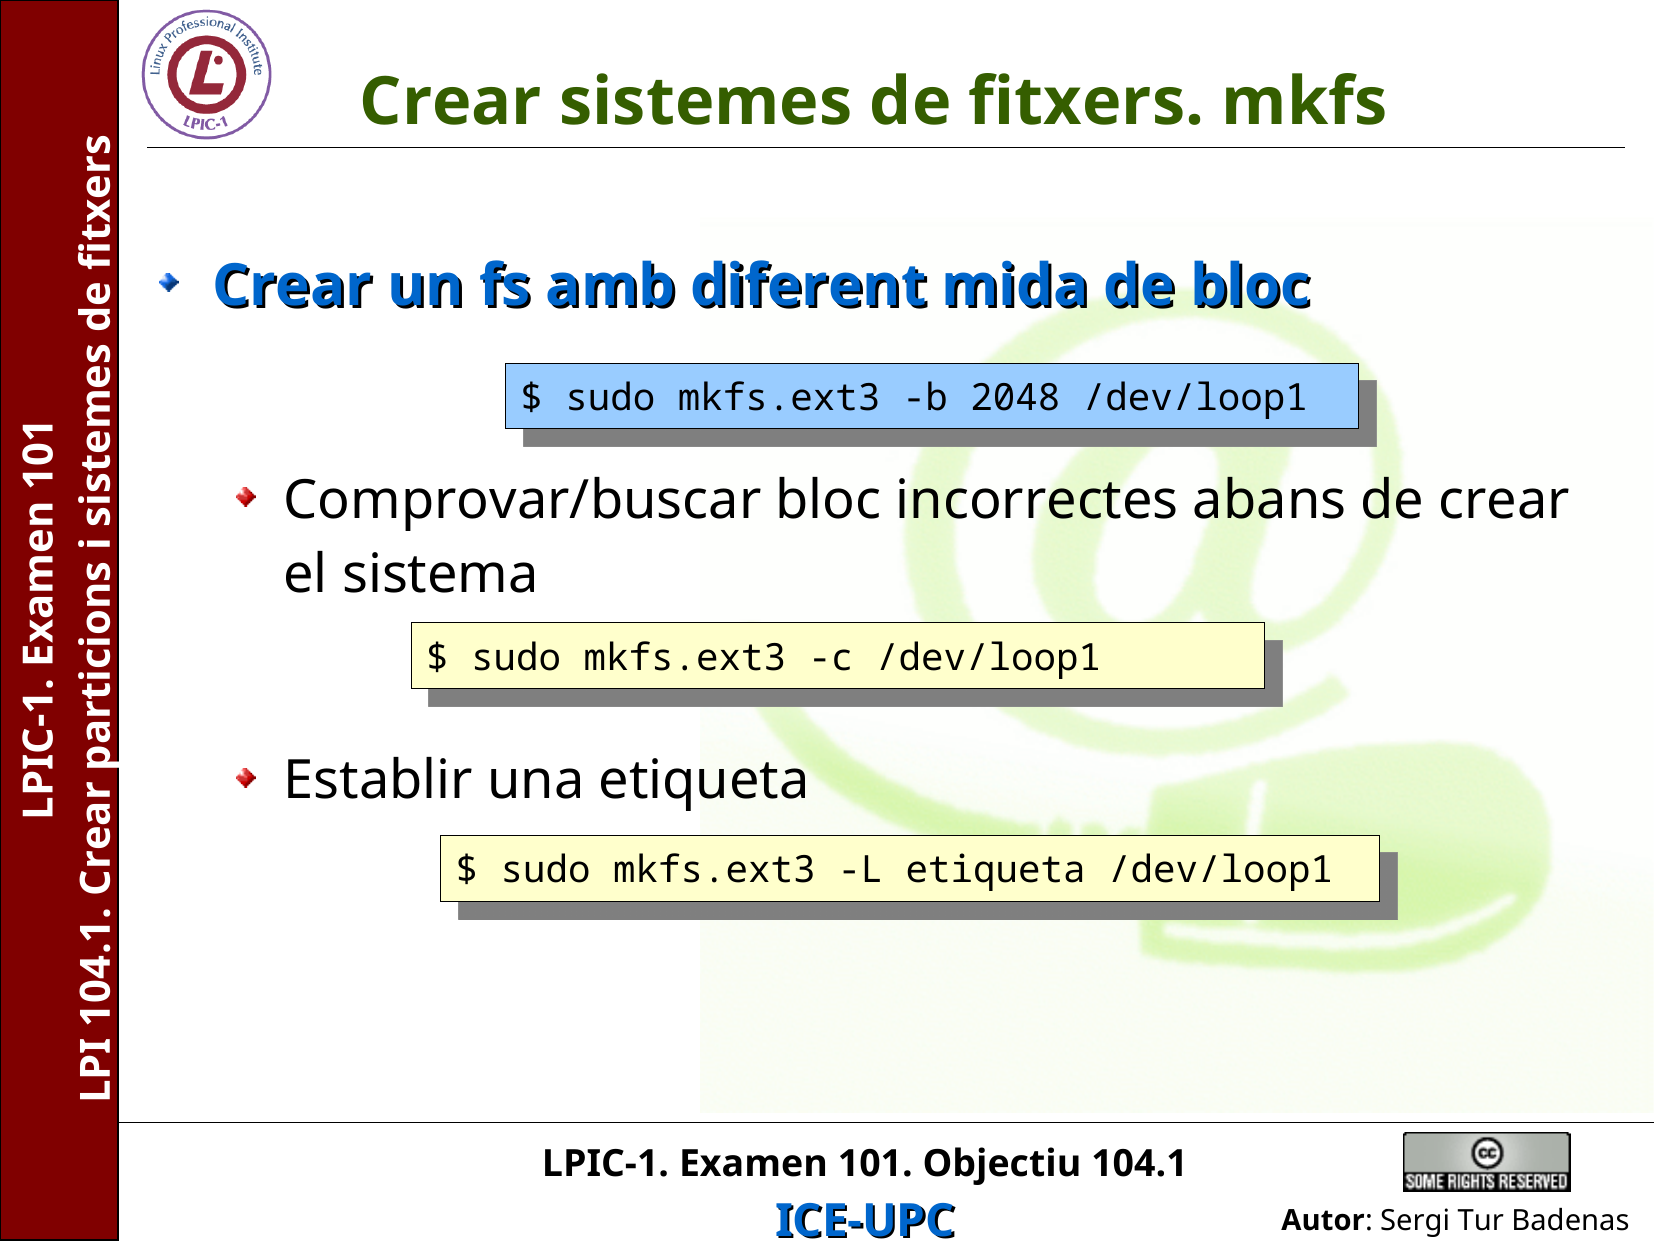

# Crear sistemes de fitxers. mkfs
Crear un fs amb diferent mida de bloc
Comprovar/buscar bloc incorrectes abans de crear el sistema
Establir una etiqueta
$ sudo mkfs.ext3 -b 2048 /dev/loop1
$ sudo mkfs.ext3 -c /dev/loop1
$ sudo mkfs.ext3 -L etiqueta /dev/loop1